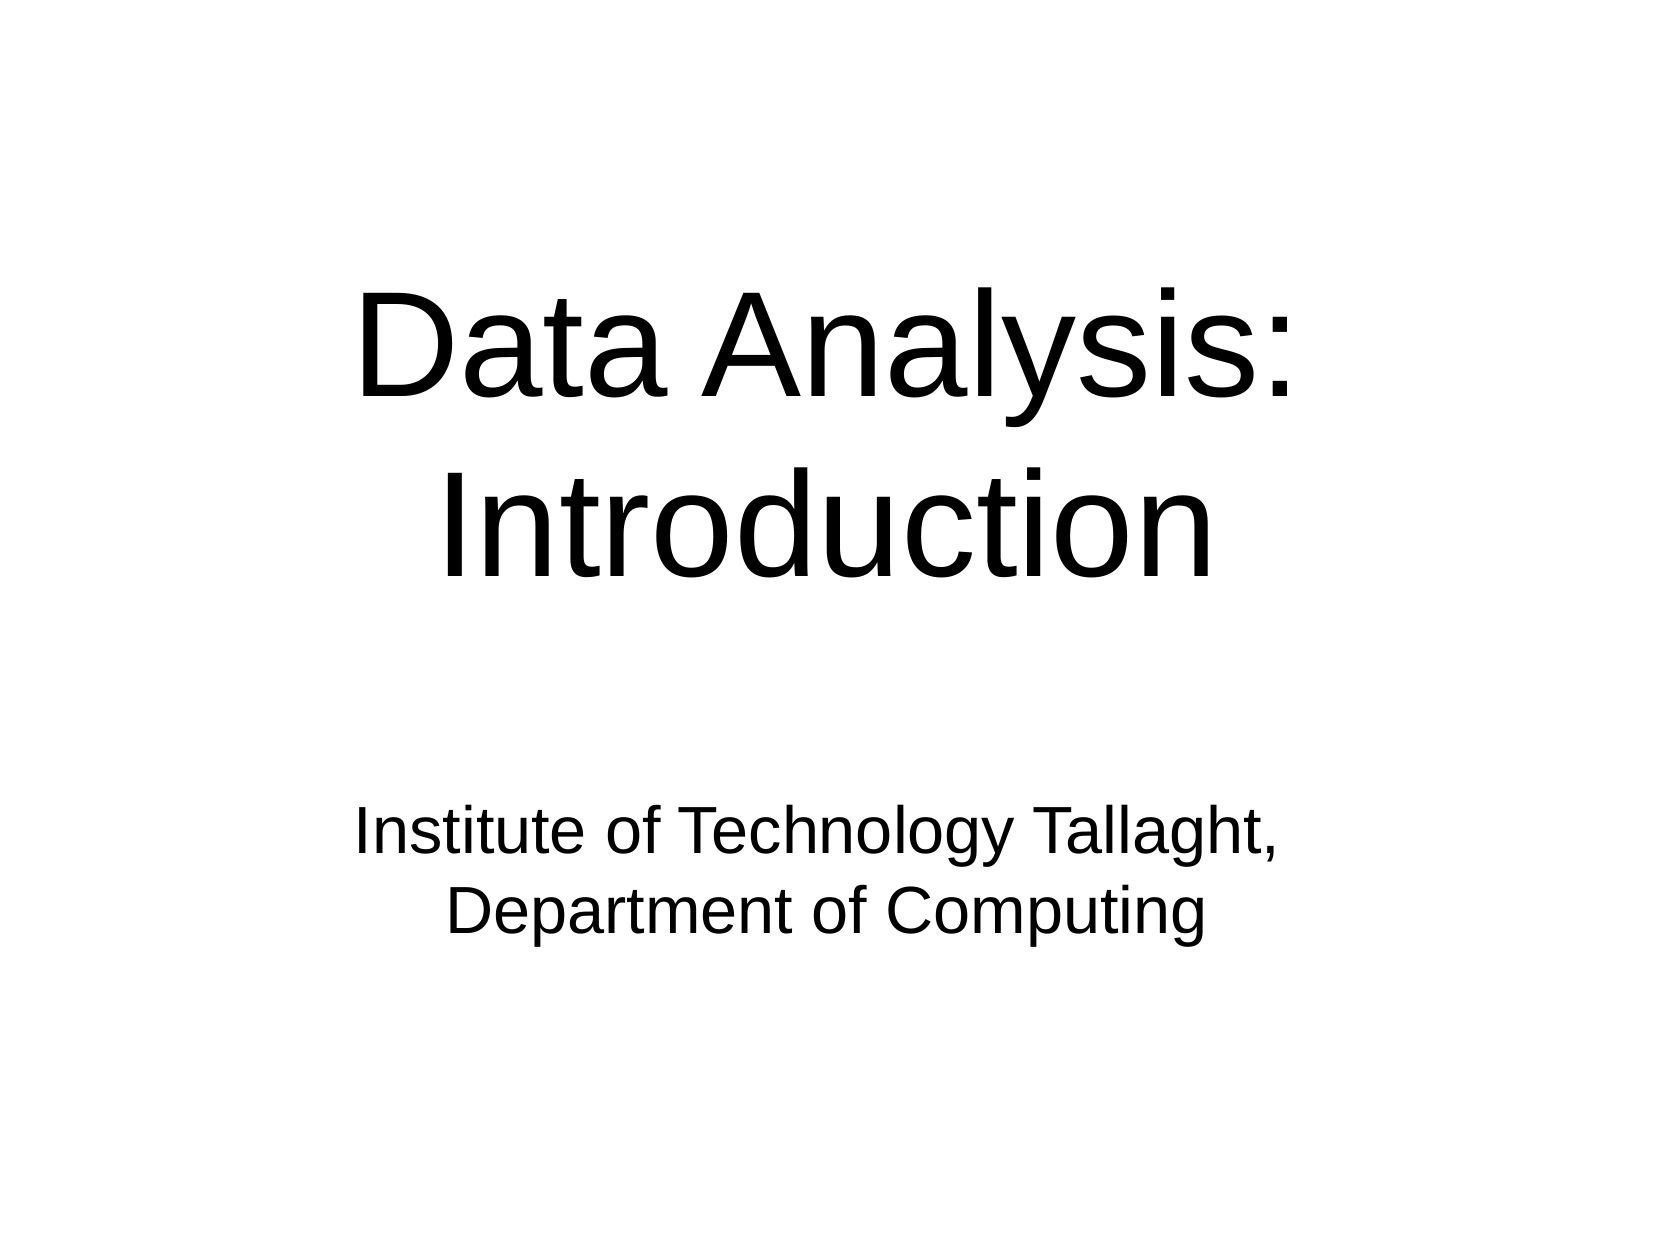

Data Analysis:
Introduction
Institute of Technology Tallaght,
Department of Computing